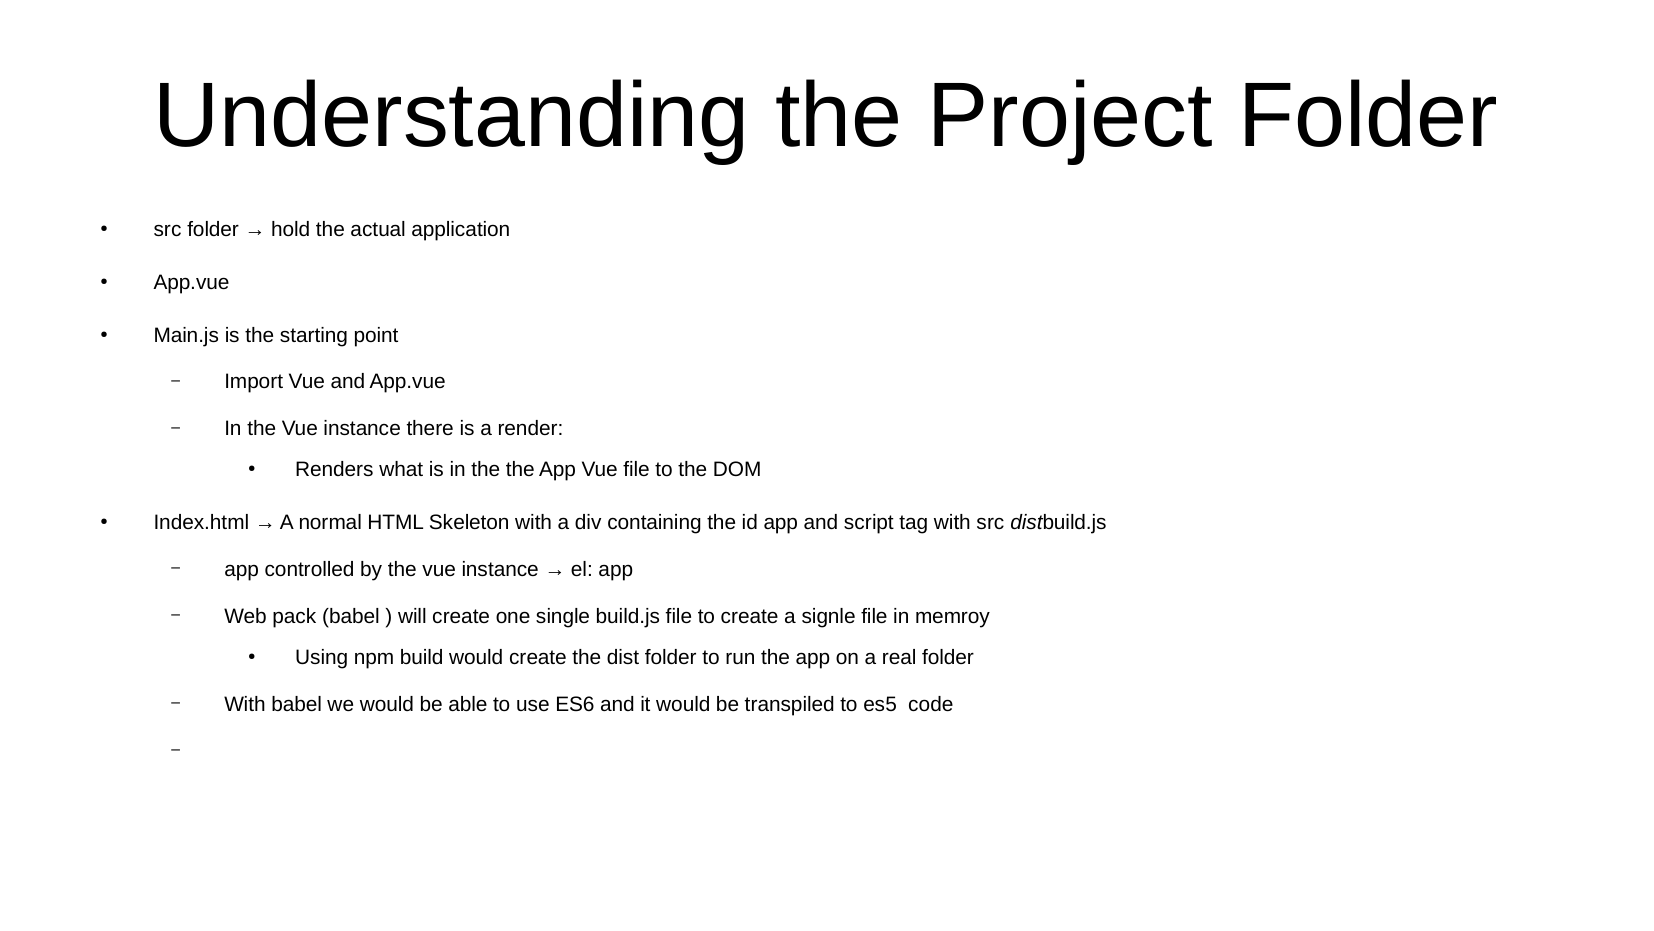

# Understanding the Project Folder
src folder → hold the actual application
App.vue
Main.js is the starting point
Import Vue and App.vue
In the Vue instance there is a render:
Renders what is in the the App Vue file to the DOM
Index.html → A normal HTML Skeleton with a div containing the id app and script tag with src distbuild.js
app controlled by the vue instance → el: app
Web pack (babel ) will create one single build.js file to create a signle file in memroy
Using npm build would create the dist folder to run the app on a real folder
With babel we would be able to use ES6 and it would be transpiled to es5 code